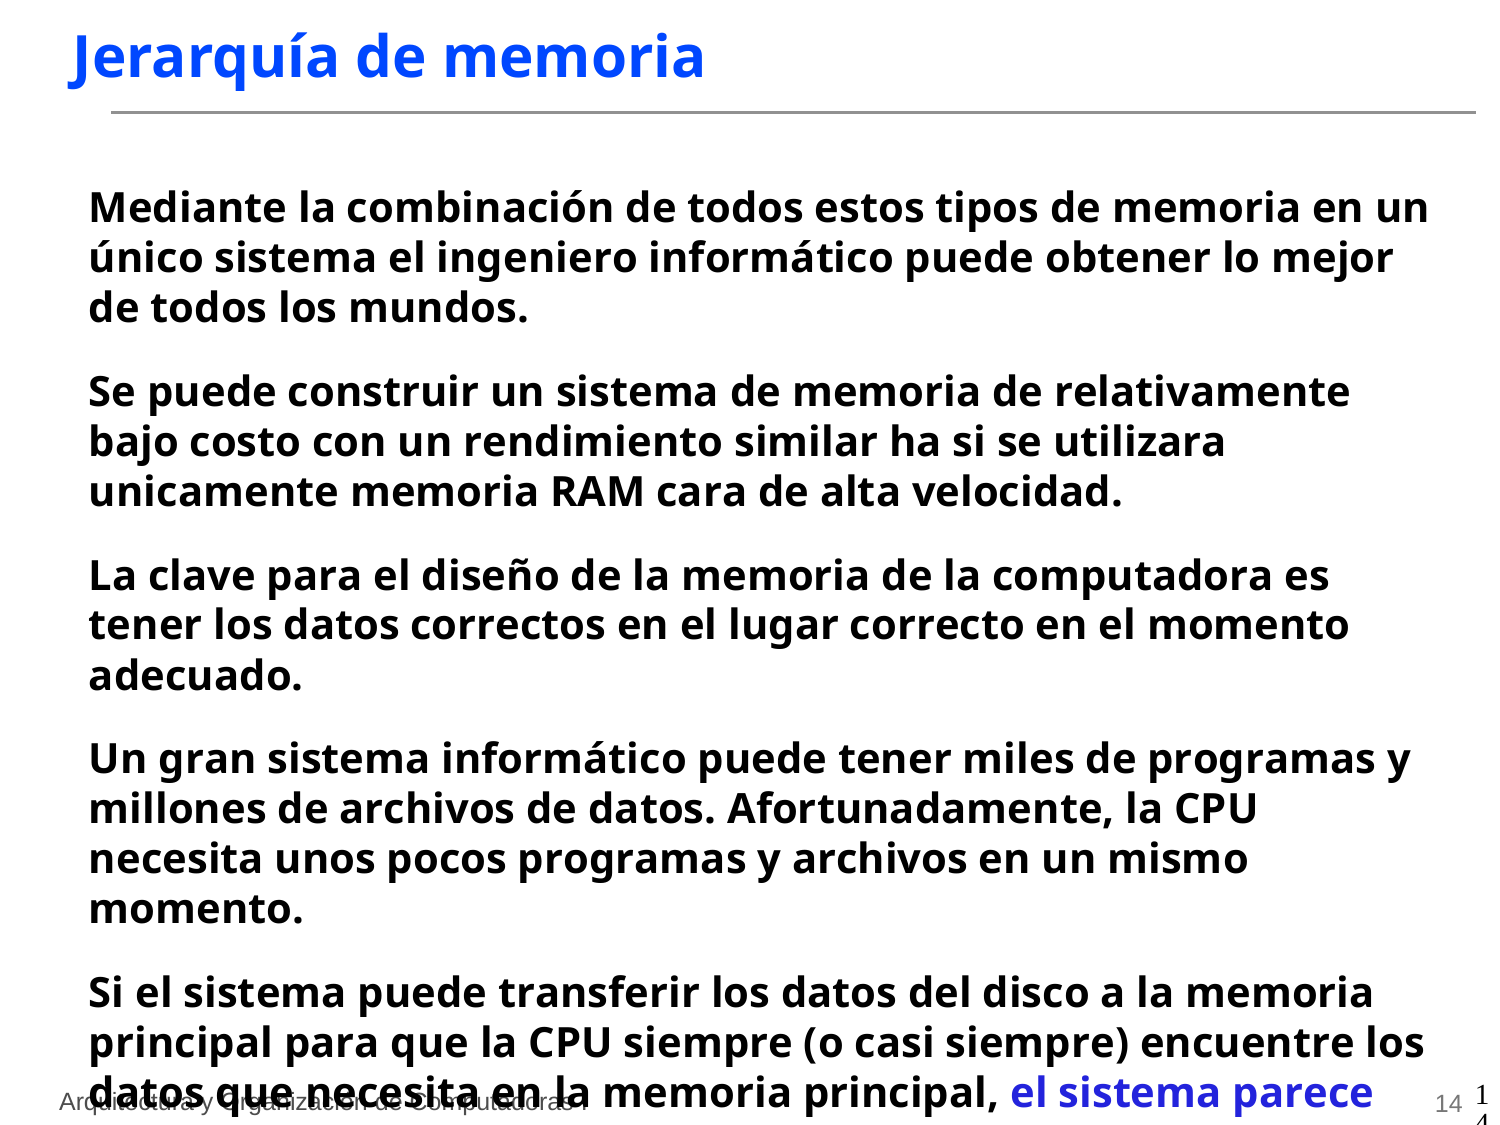

# Jerarquía de memoria
Mediante la combinación de todos estos tipos de memoria en un único sistema el ingeniero informático puede obtener lo mejor de todos los mundos.
Se puede construir un sistema de memoria de relativamente bajo costo con un rendimiento similar ha si se utilizara unicamente memoria RAM cara de alta velocidad.
La clave para el diseño de la memoria de la computadora es tener los datos correctos en el lugar correcto en el momento adecuado.
Un gran sistema informático puede tener miles de programas y millones de archivos de datos. Afortunadamente, la CPU necesita unos pocos programas y archivos en un mismo momento.
Si el sistema puede transferir los datos del disco a la memoria principal para que la CPU siempre (o casi siempre) encuentre los datos que necesita en la memoria principal, el sistema parece tener una memoria gigante de alta velocidad, y que cueste sólo una fración del costo.
14